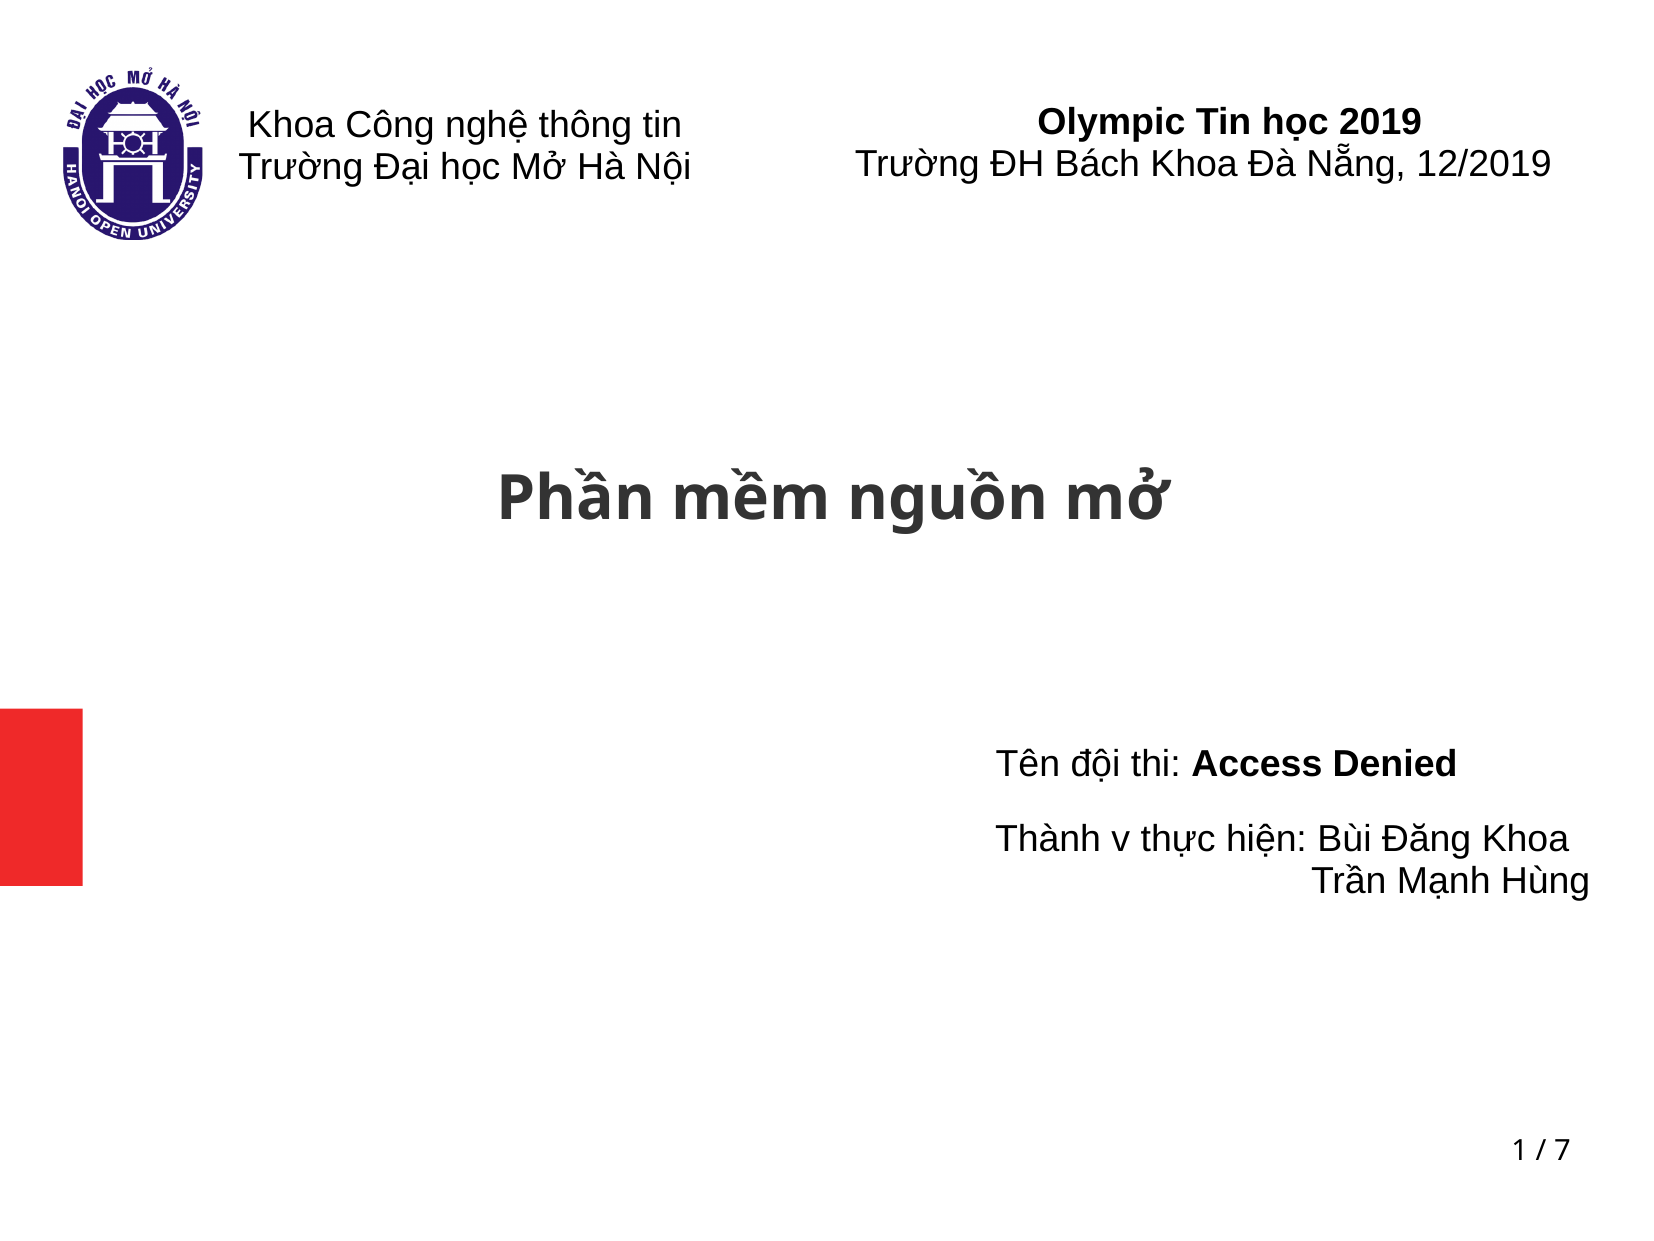

Olympic Tin học 2019
Trường ĐH Bách Khoa Đà Nẵng, 12/2019
Khoa Công nghệ thông tin
Trường Đại học Mở Hà Nội
# Phần mềm nguồn mở
Tên đội thi: Access Denied
Thành v thực hiện: Bùi Đăng Khoa
			 Trần Mạnh Hùng
1